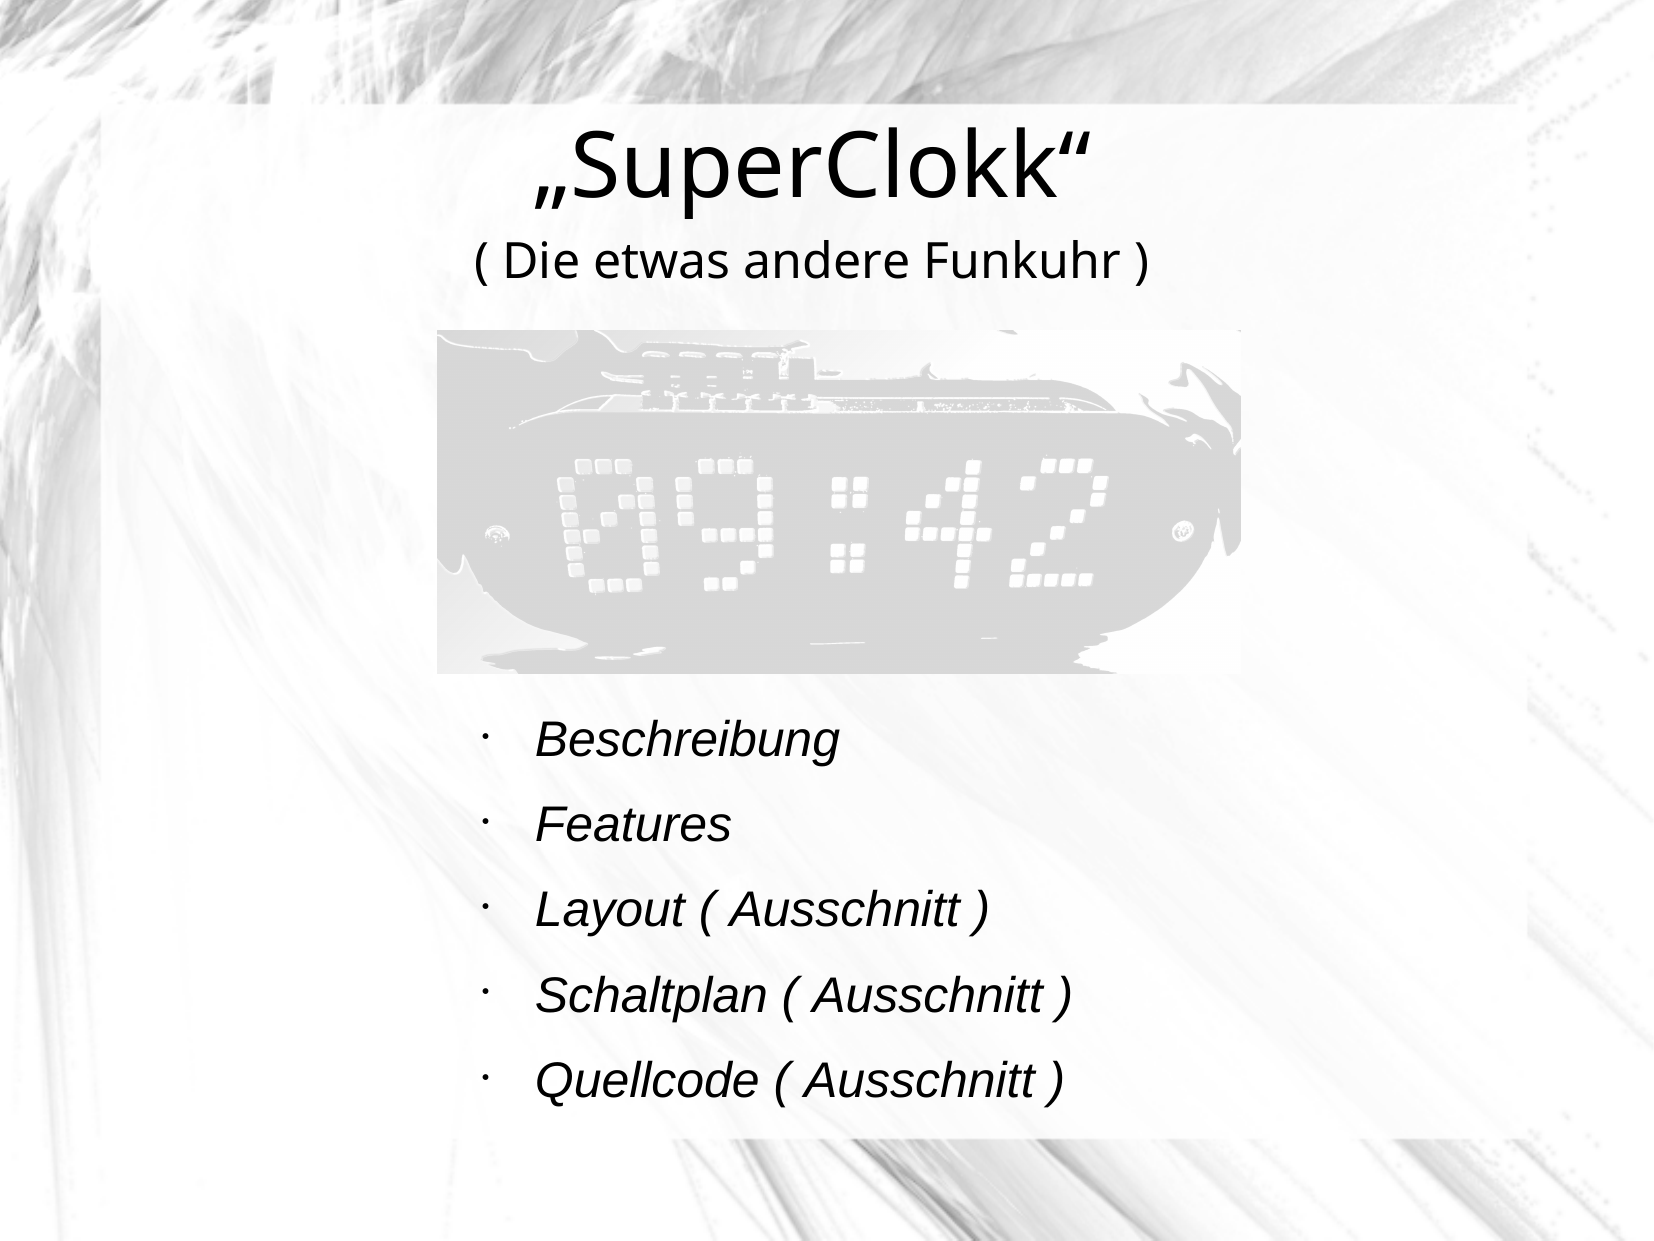

# „SuperClokk“ ( Die etwas andere Funkuhr )
Beschreibung
Features
Layout ( Ausschnitt )
Schaltplan ( Ausschnitt )
Quellcode ( Ausschnitt )